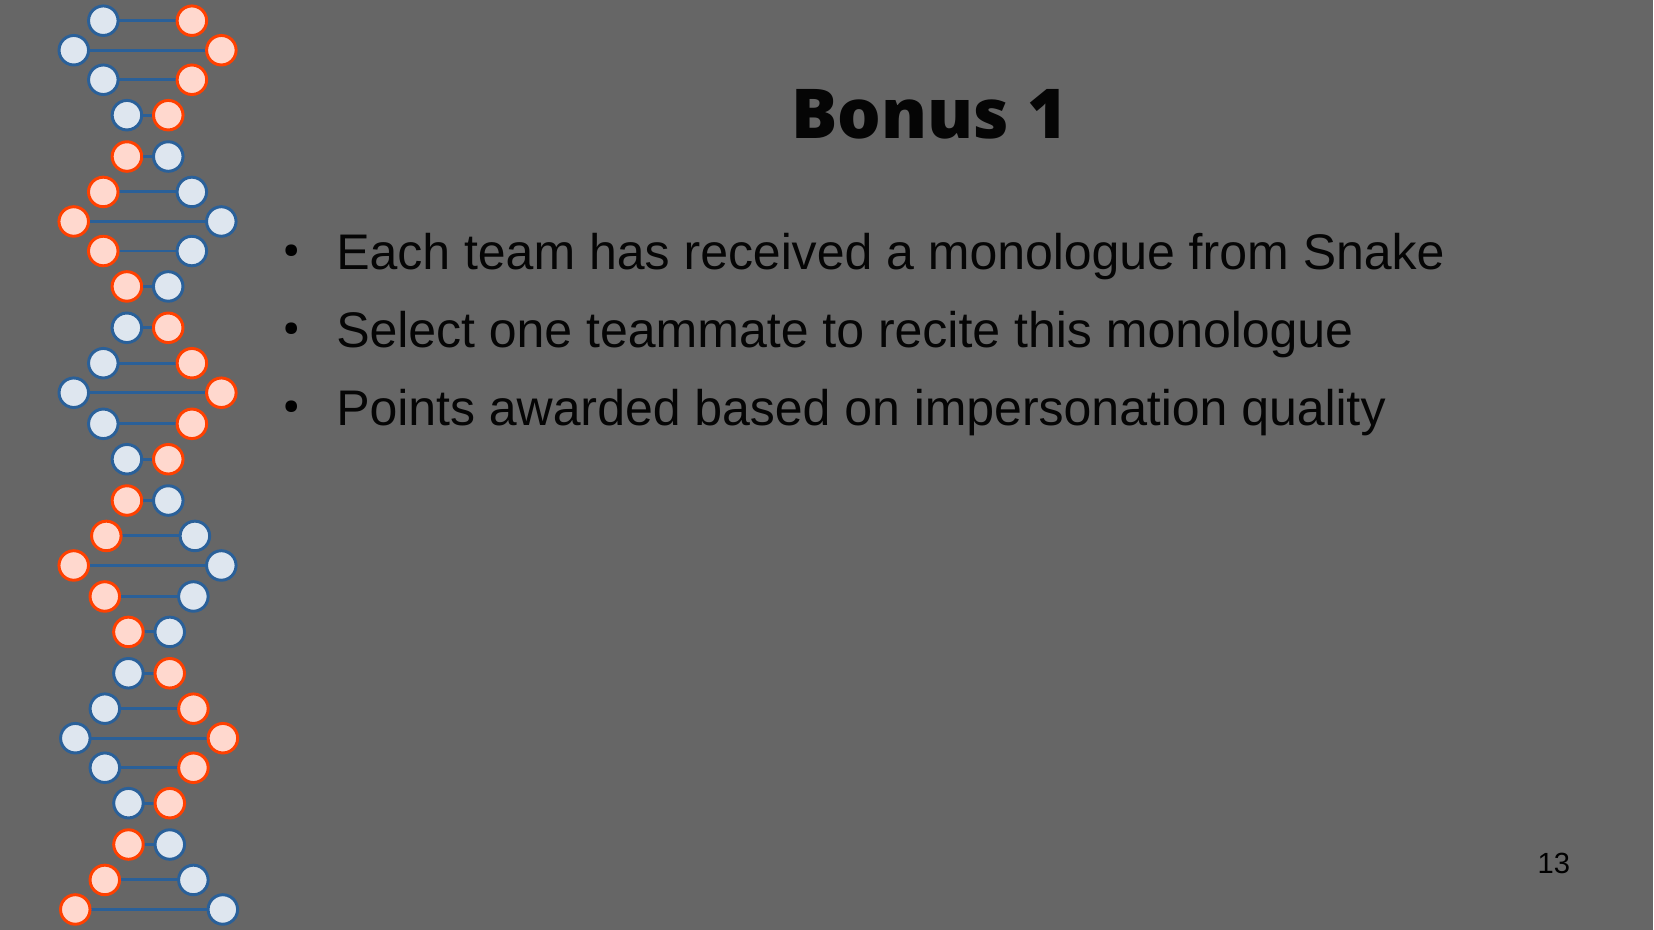

# Bonus 1
Each team has received a monologue from Snake
Select one teammate to recite this monologue
Points awarded based on impersonation quality
13